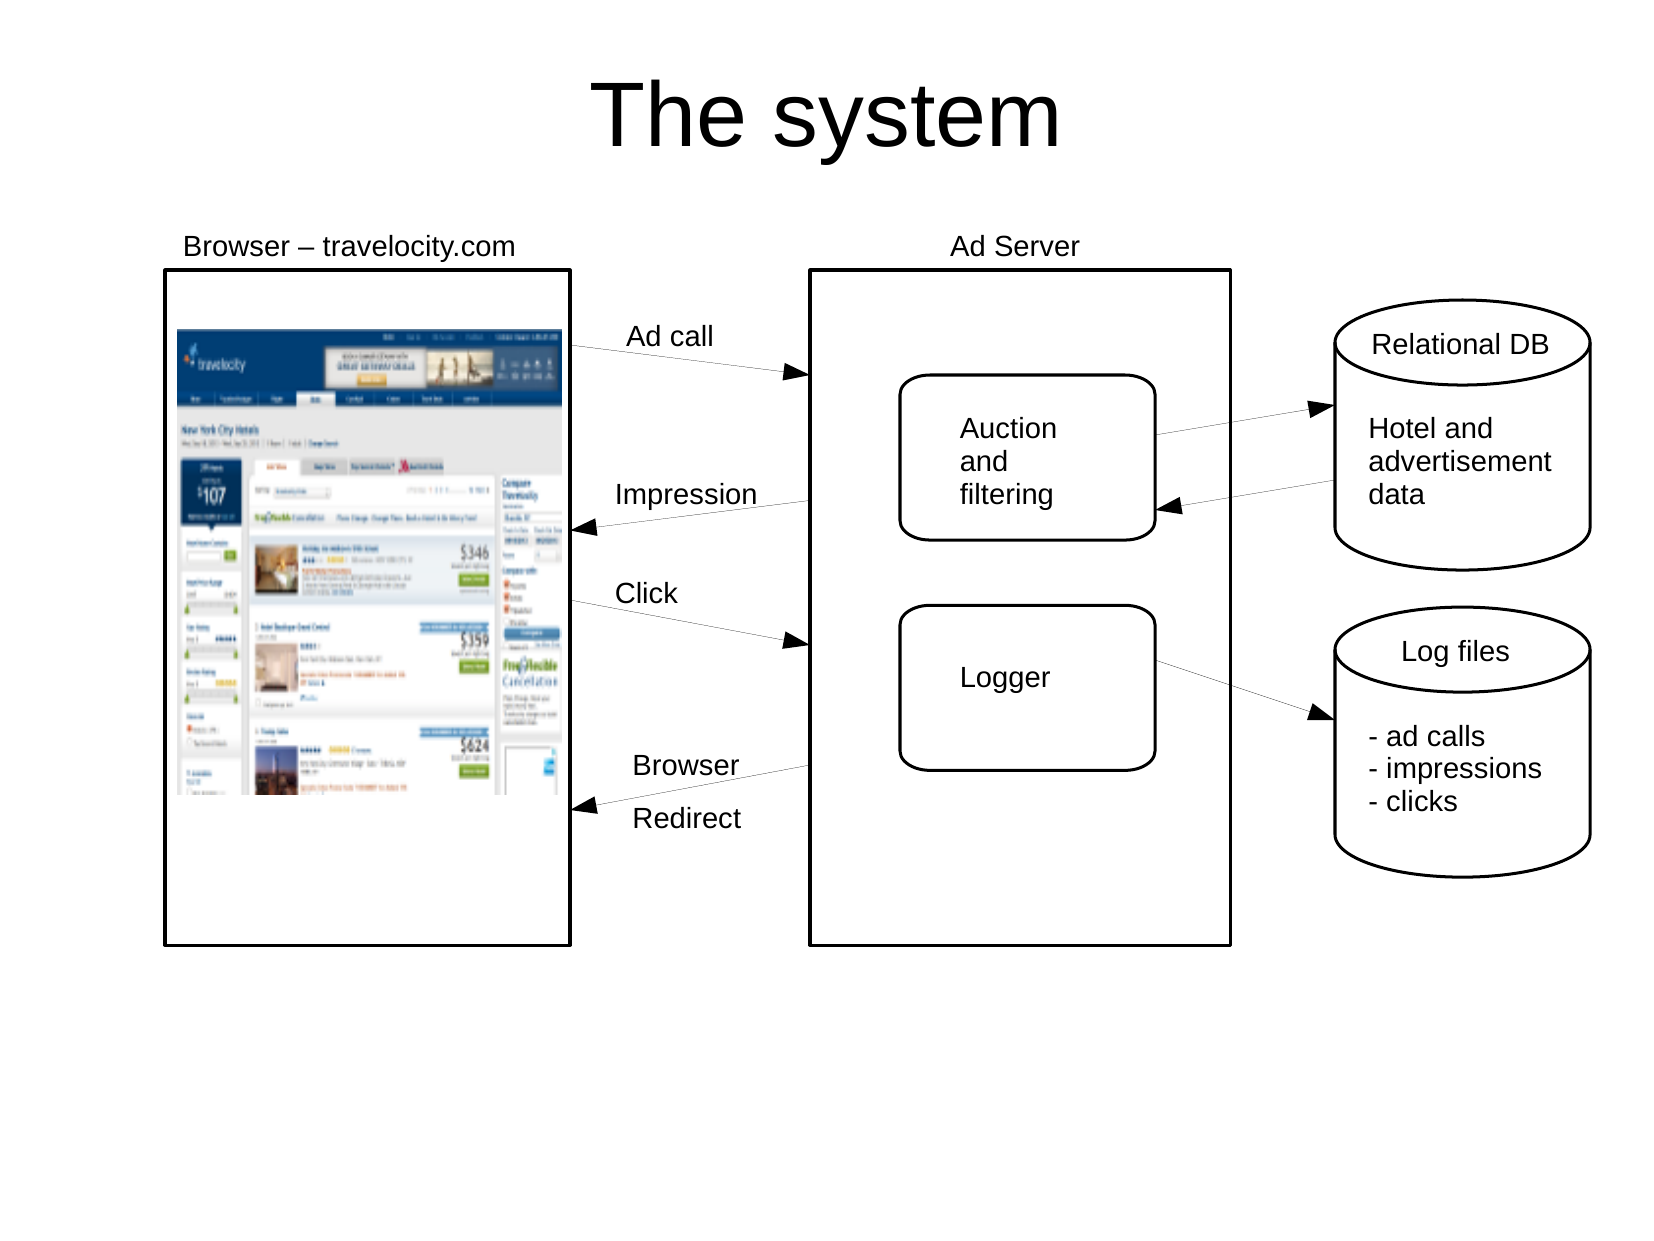

# The system
Browser – travelocity.com
Ad Server
Ad call
Relational DB
Auction
and
filtering
Hotel and advertisement data
Impression
Click
Log files
Logger
- ad calls
- impressions
- clicks
Browser
Redirect